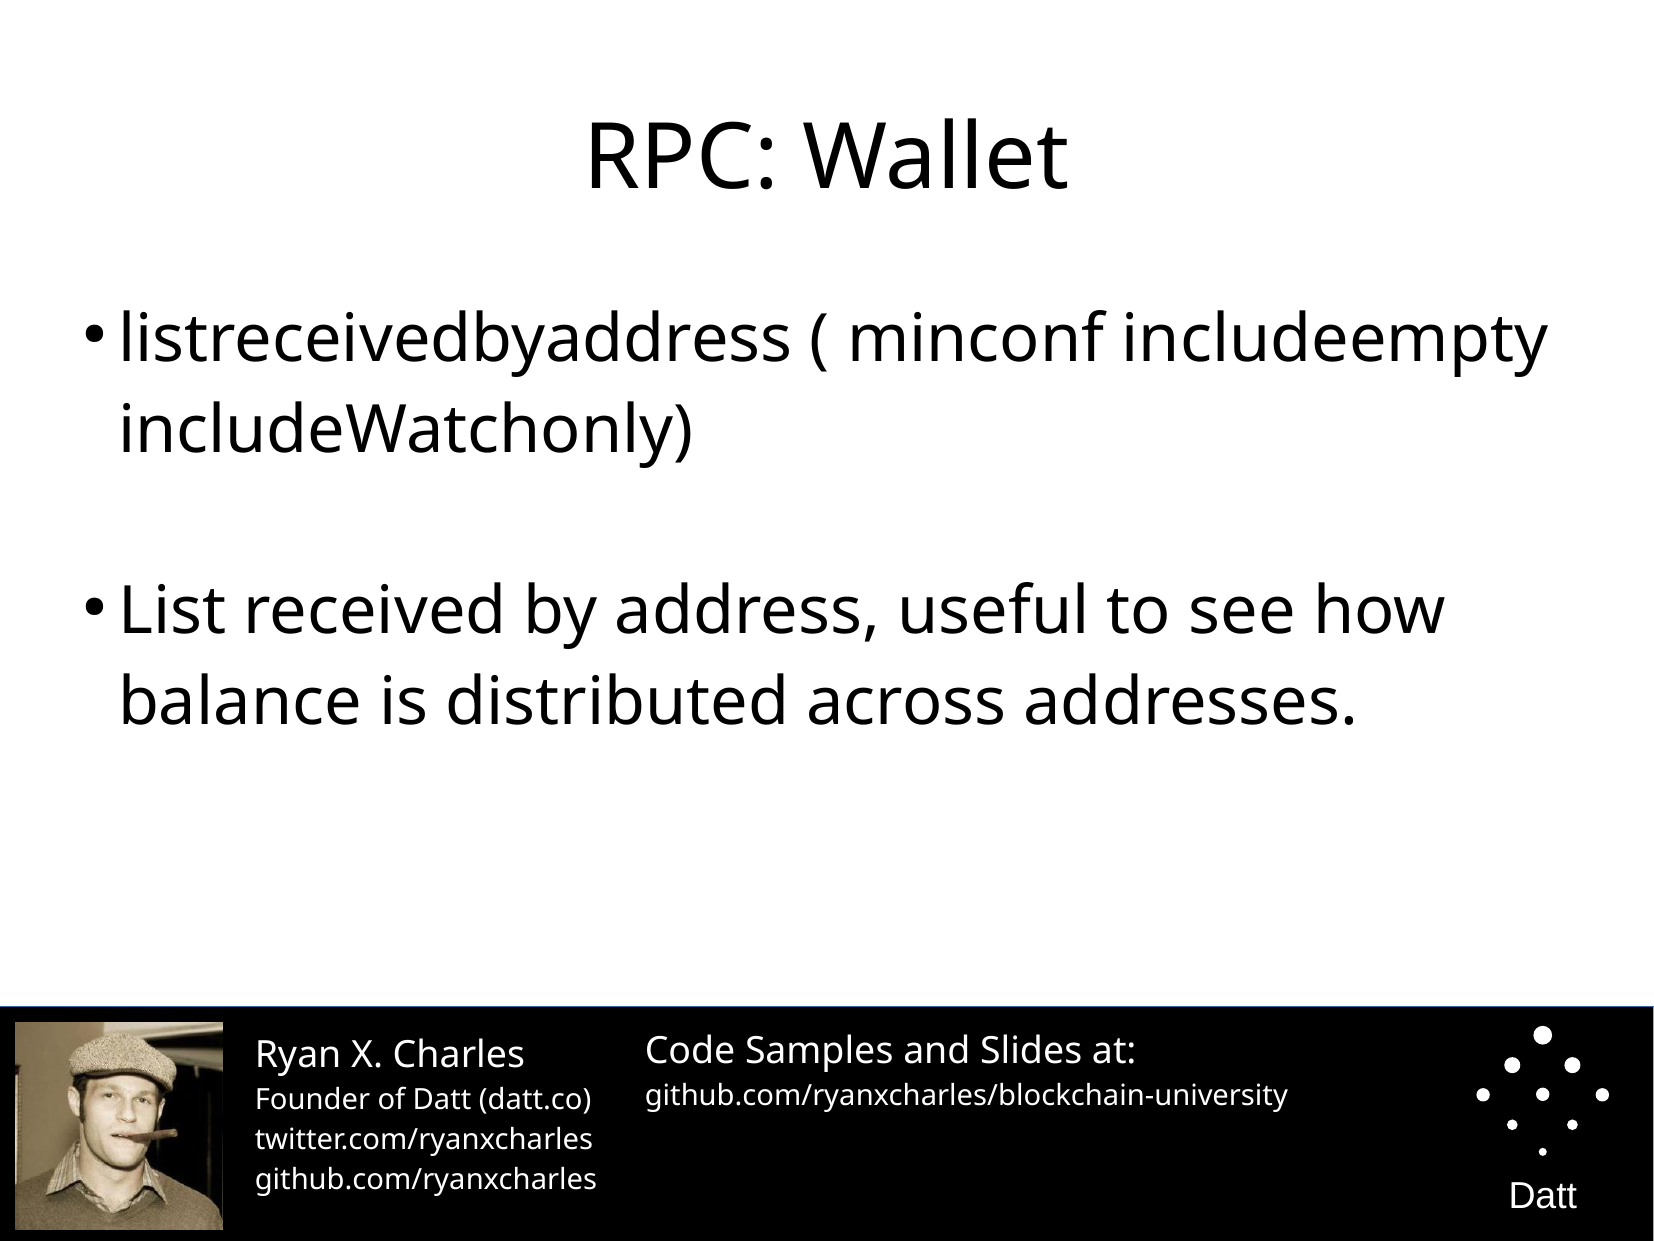

# RPC: Wallet
listreceivedbyaddress ( minconf includeempty includeWatchonly)
List received by address, useful to see how balance is distributed across addresses.
Code Samples and Slides at:
github.com/ryanxcharles/blockchain-university
Ryan X. Charles
Founder of Datt (datt.co)
twitter.com/ryanxcharles
github.com/ryanxcharles
Datt